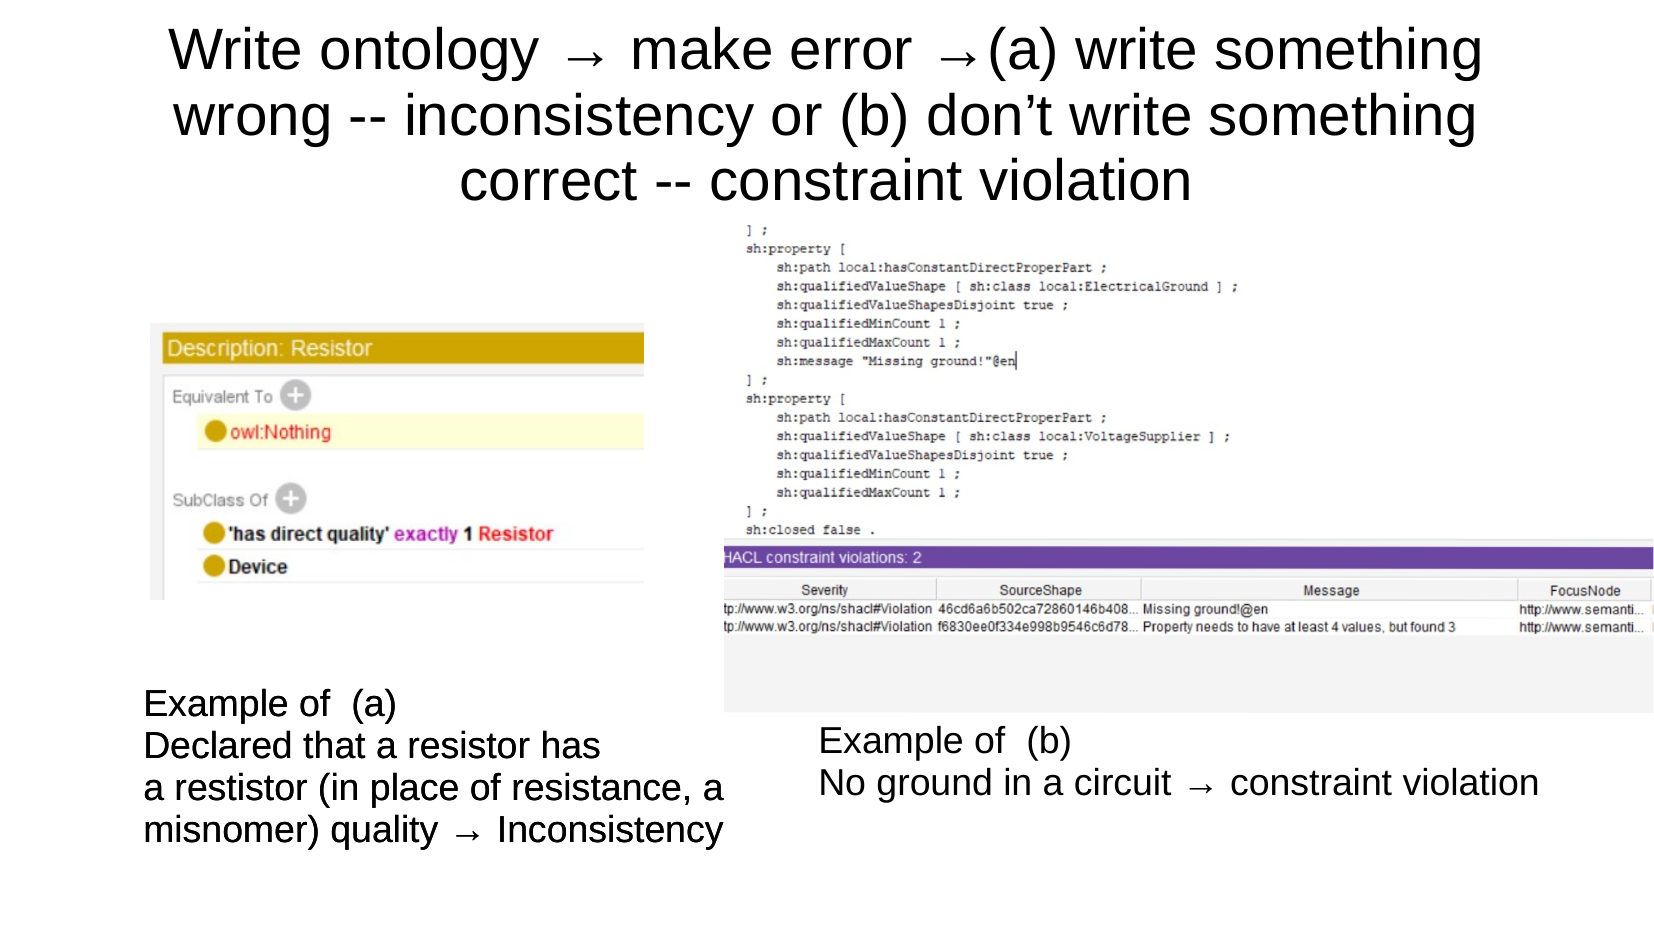

# Write ontology → make error →(a) write something wrong -- inconsistency or (b) don’t write something correct -- constraint violation
Example of (a)
Declared that a resistor has
a restistor (in place of resistance, a
misnomer) quality → Inconsistency
Example of (a)
Declared that a resistor has
a restistor (in place of resistance, a
misnomer) quality → Inconsistency
Example of (b)
No ground in a circuit → constraint violation